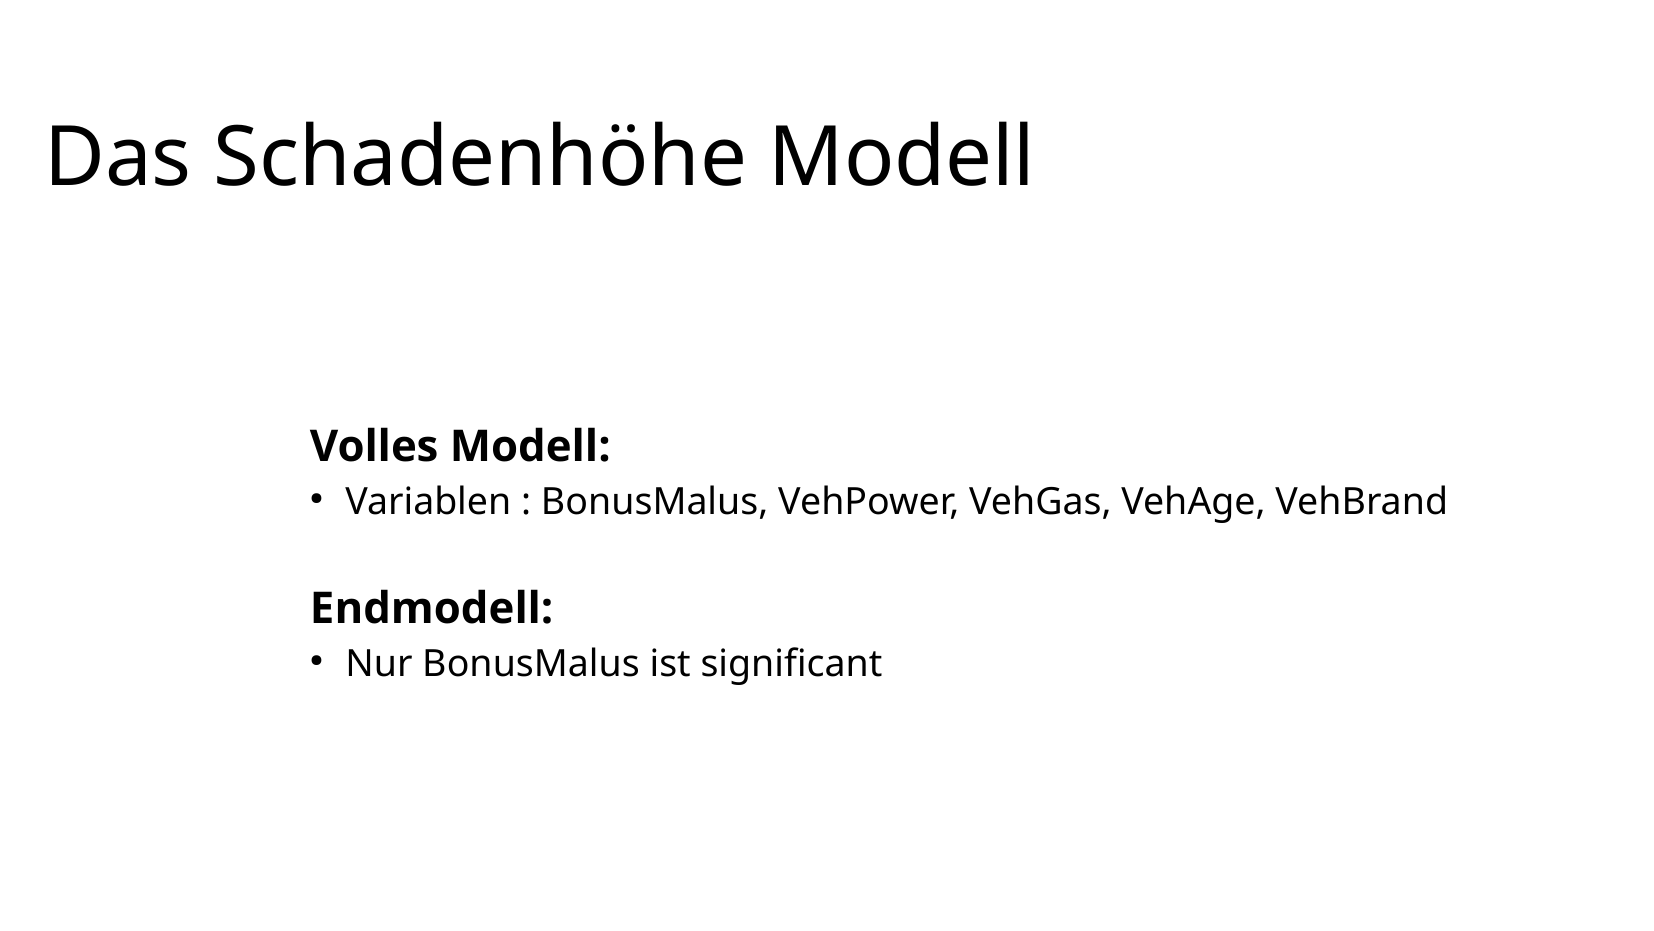

Das Schadenhöhe Modell
Volles Modell:
Variablen : BonusMalus, VehPower, VehGas, VehAge, VehBrand
Endmodell:
Nur BonusMalus ist significant